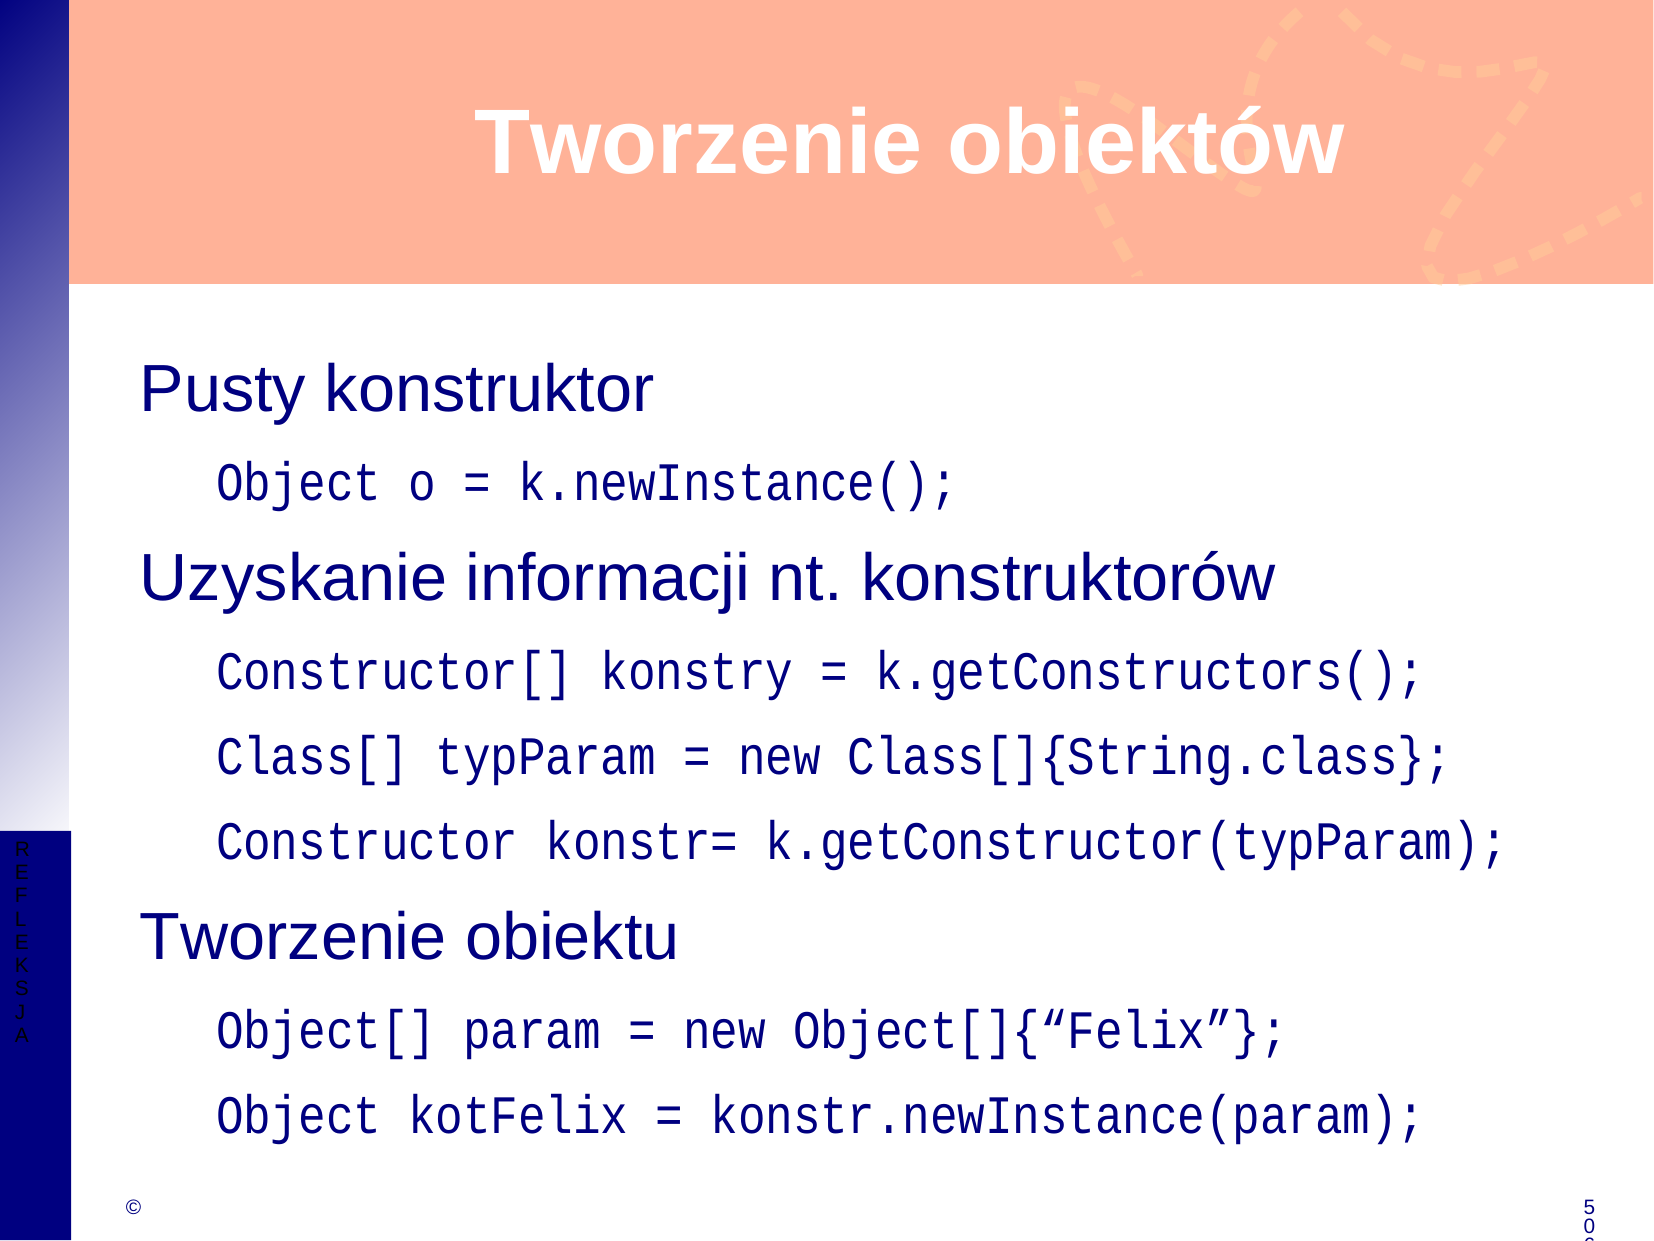

Tworzenie obiektów
# Pusty konstruktor
Object o = k.newInstance();
Uzyskanie informacji nt. konstruktorów
Constructor[] konstry = k.getConstructors();
Class[] typParam = new Class[]{String.class};
Constructor konstr= k.getConstructor(typParam);
Tworzenie obiektu
Object[] param = new Object[]{“Felix”};
Object kotFelix = konstr.newInstance(param);
R
E
F
L
E
K
S
J
A